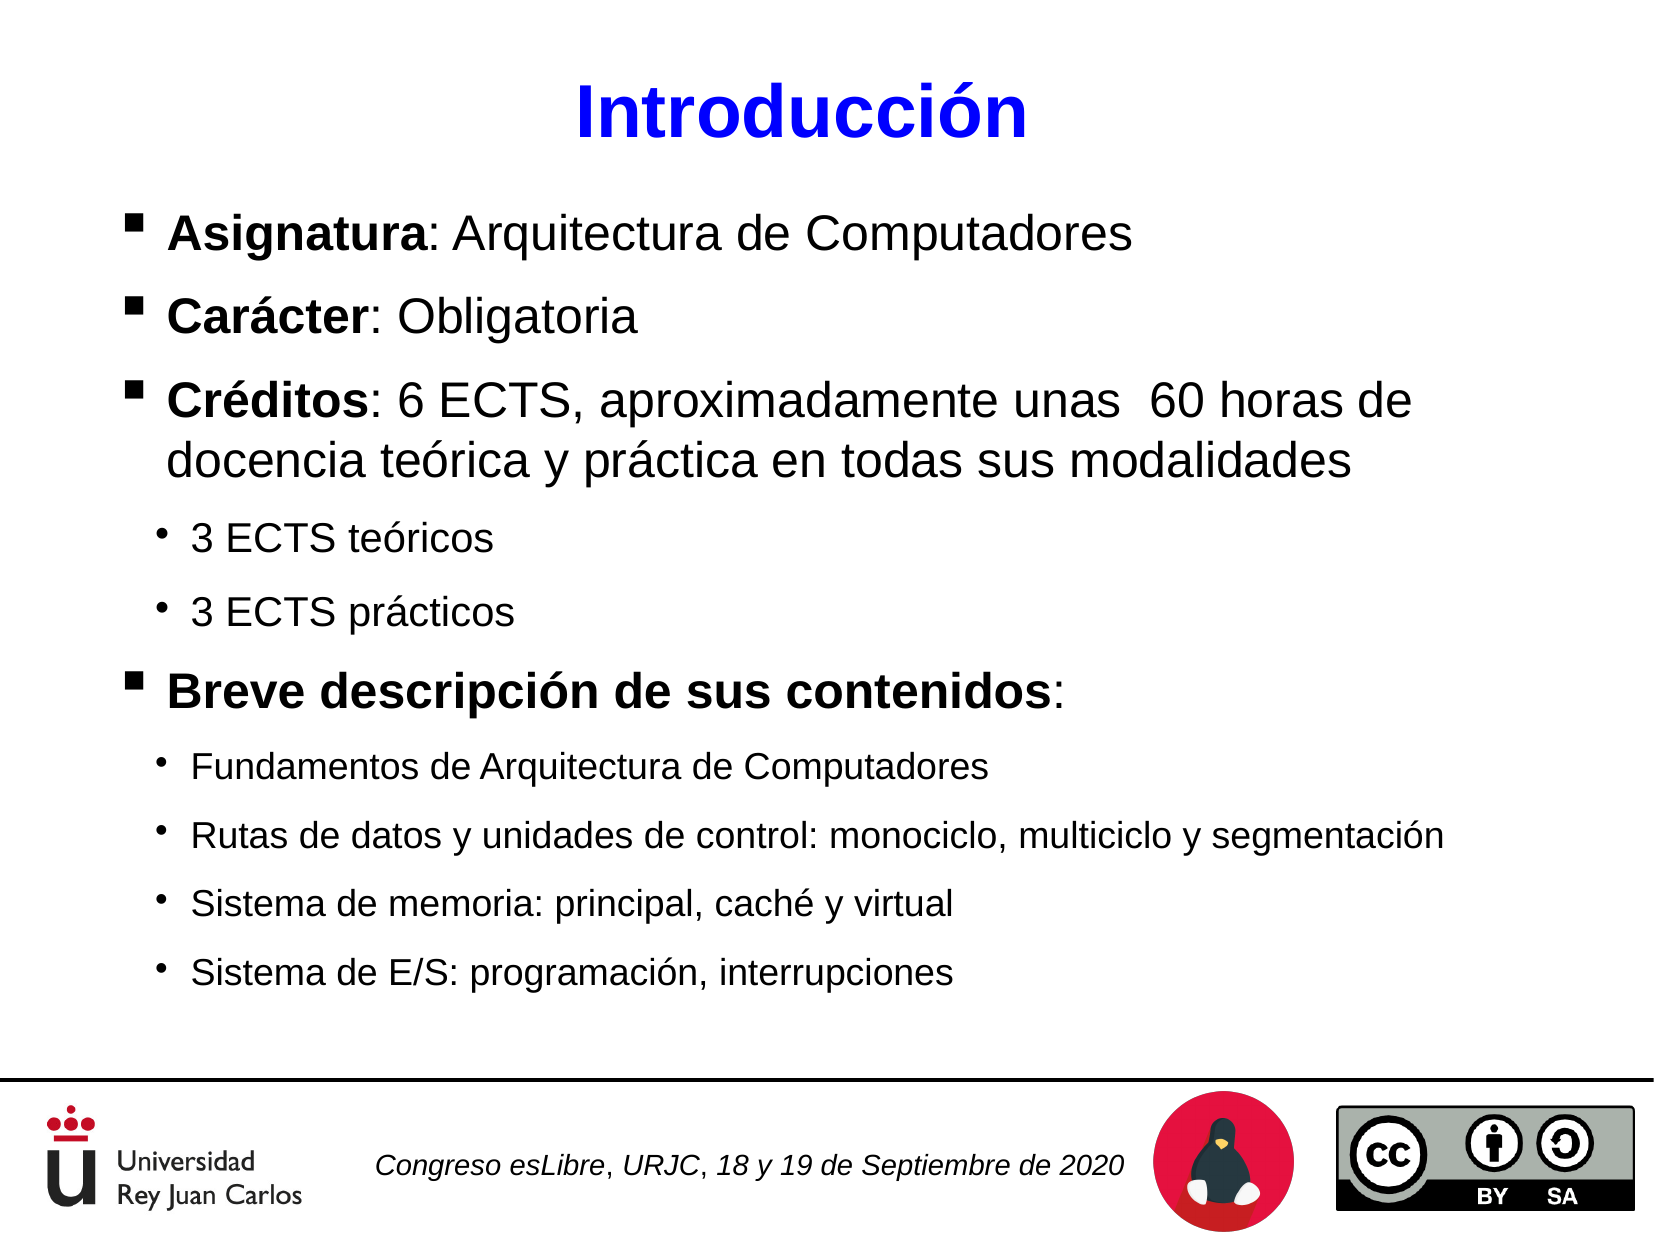

Introducción
Asignatura: Arquitectura de Computadores
Carácter: Obligatoria
Créditos: 6 ECTS, aproximadamente unas 60 horas de docencia teórica y práctica en todas sus modalidades
3 ECTS teóricos
3 ECTS prácticos
Breve descripción de sus contenidos:
Fundamentos de Arquitectura de Computadores
Rutas de datos y unidades de control: monociclo, multiciclo y segmentación
Sistema de memoria: principal, caché y virtual
Sistema de E/S: programación, interrupciones
Congreso esLibre, URJC, 18 y 19 de Septiembre de 2020